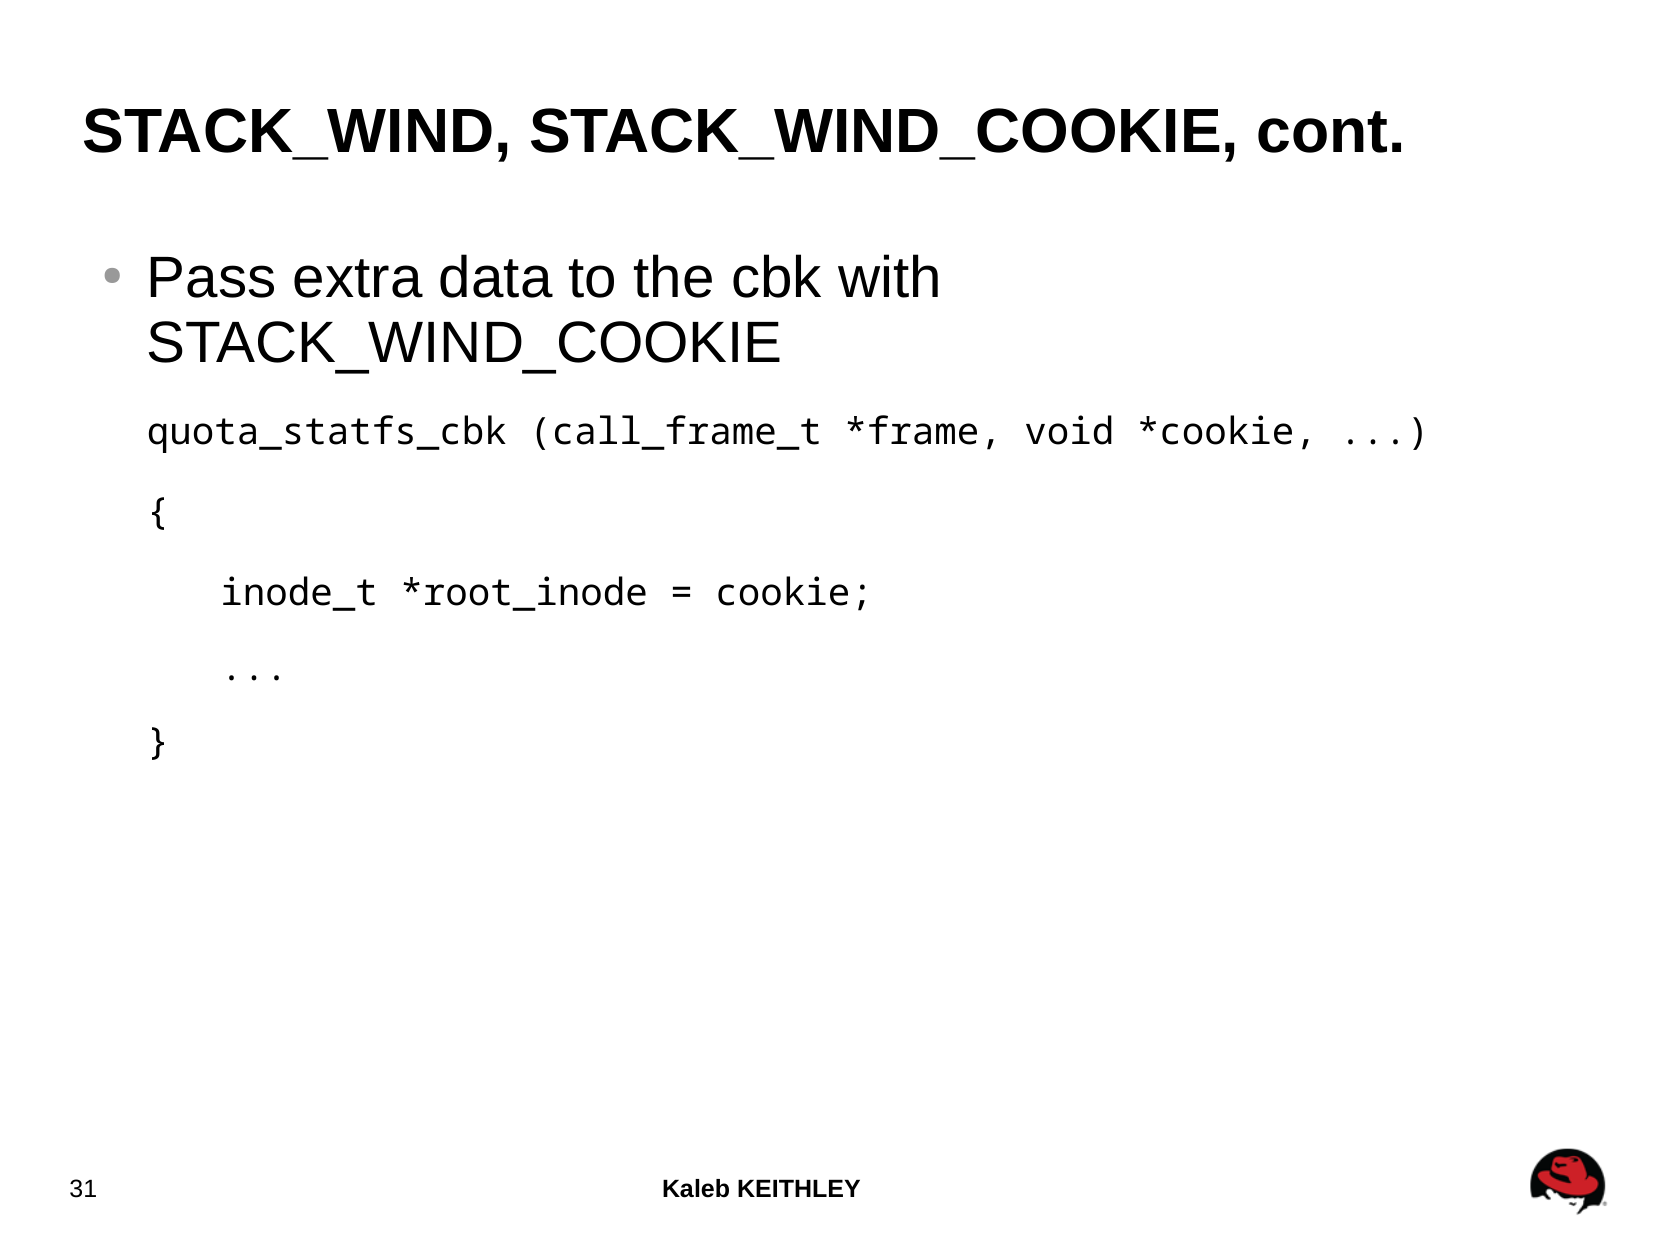

# STACK_WIND, STACK_WIND_COOKIE, cont.
Pass extra data to the cbk with STACK_WIND_COOKIE
quota_statfs_cbk (call_frame_t *frame, void *cookie, ...)
{
inode_t *root_inode = cookie;
...
}